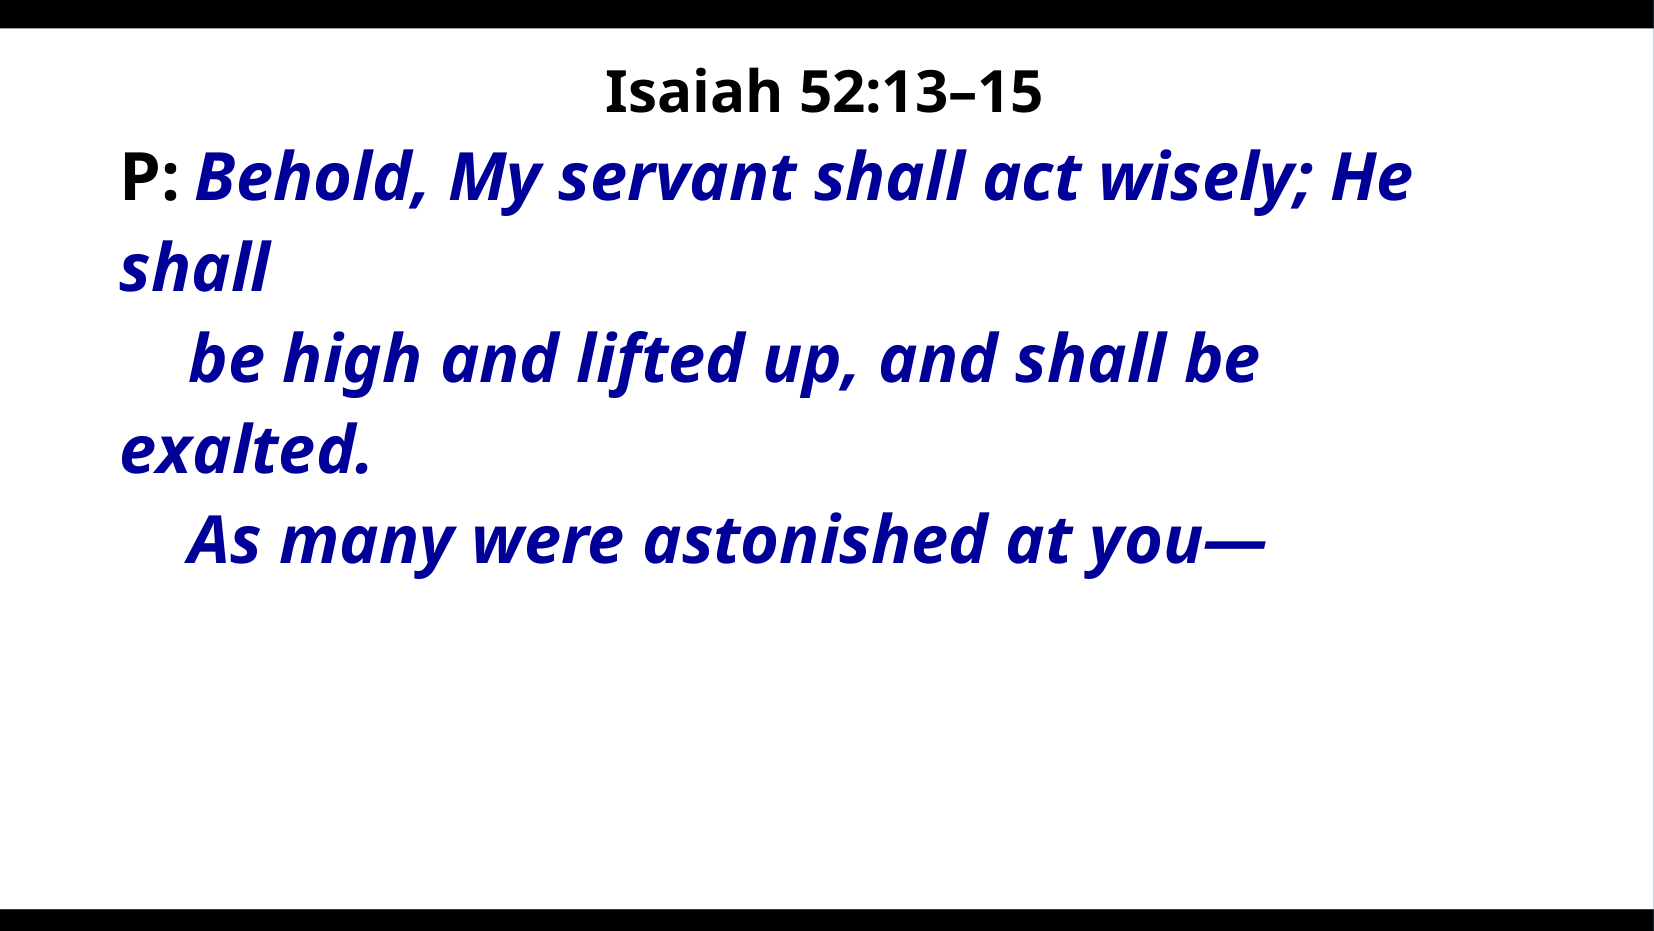

Isaiah 52:13–15
P:	Behold, My servant shall act wisely; He shall
 be high and lifted up, and shall be exalted.
 As many were astonished at you—